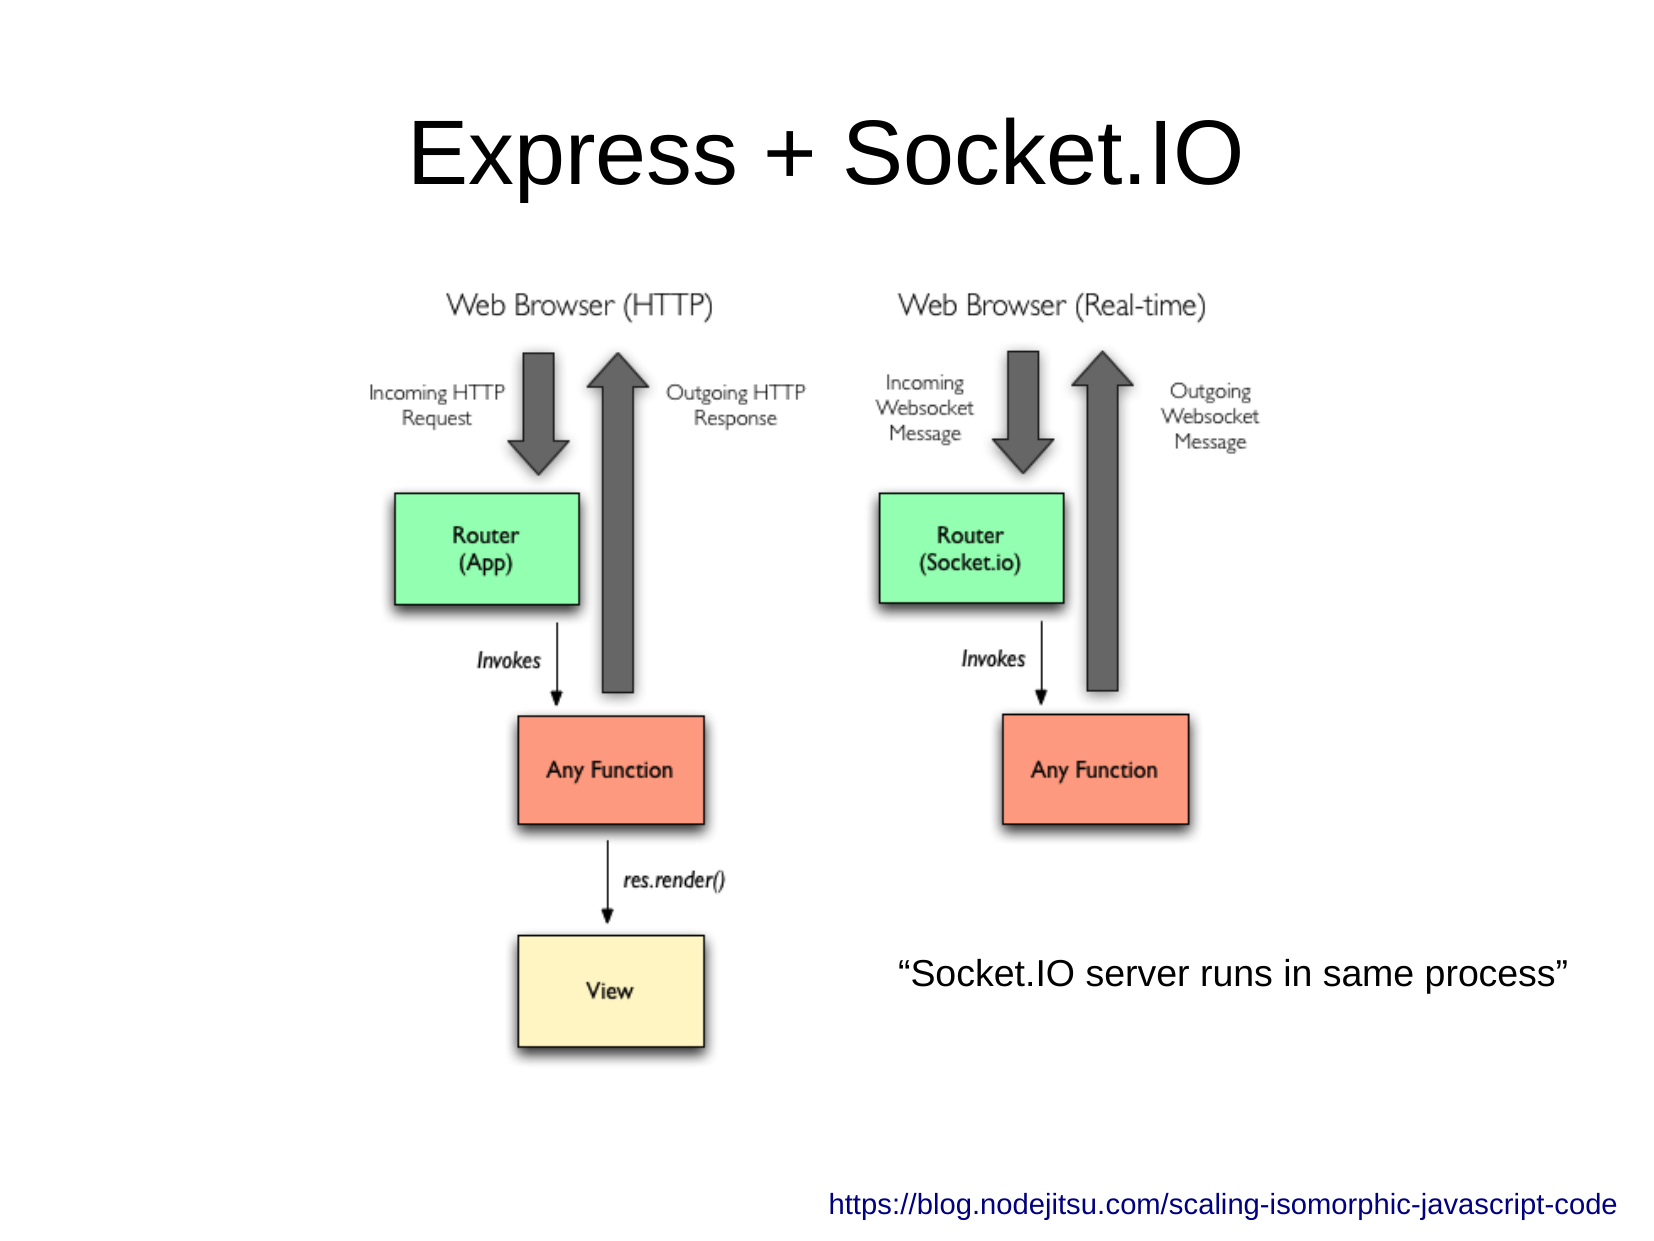

# Express + Socket.IO
“Socket.IO server runs in same process”
https://blog.nodejitsu.com/scaling-isomorphic-javascript-code